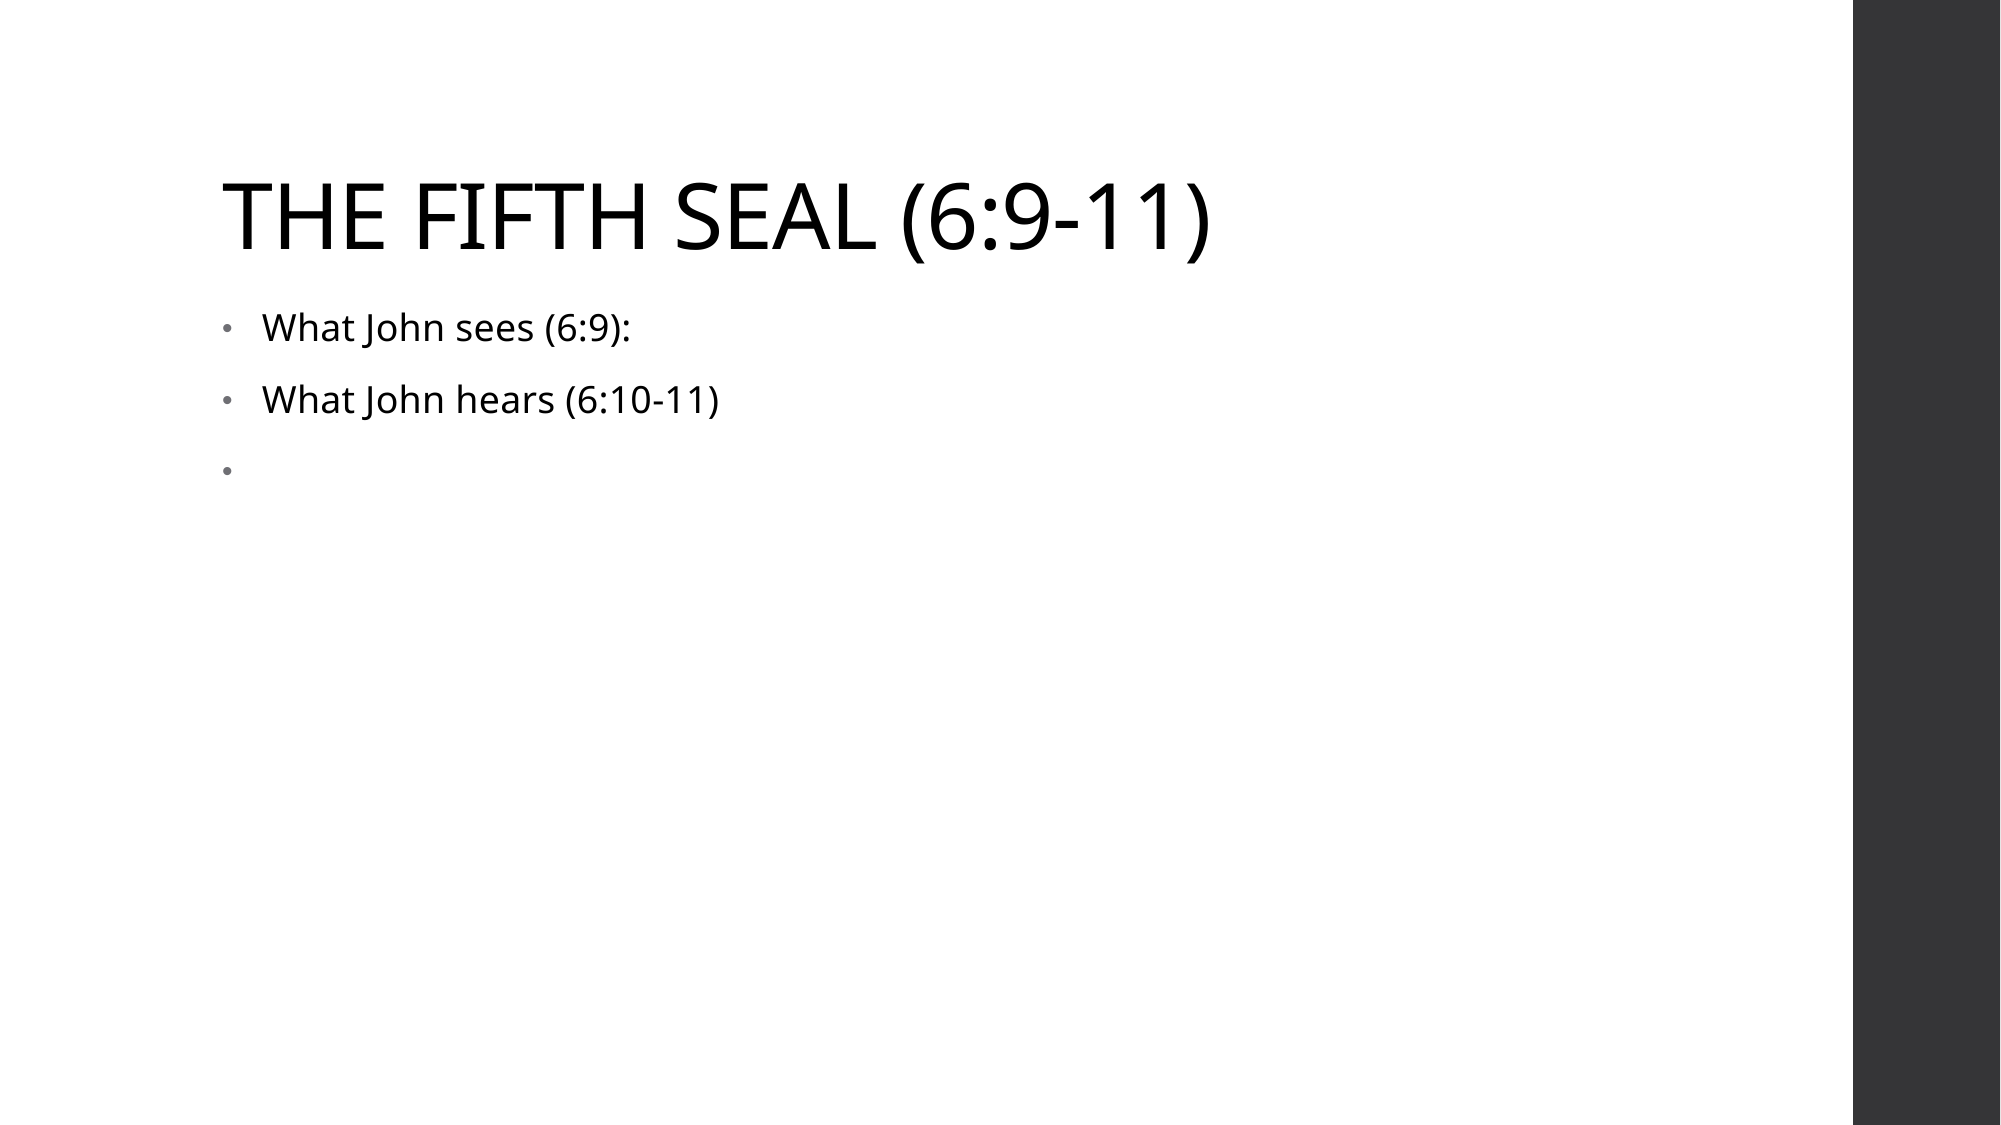

# THE FIFTH SEAL (6:9-11)
 What John sees (6:9):
 What John hears (6:10-11)